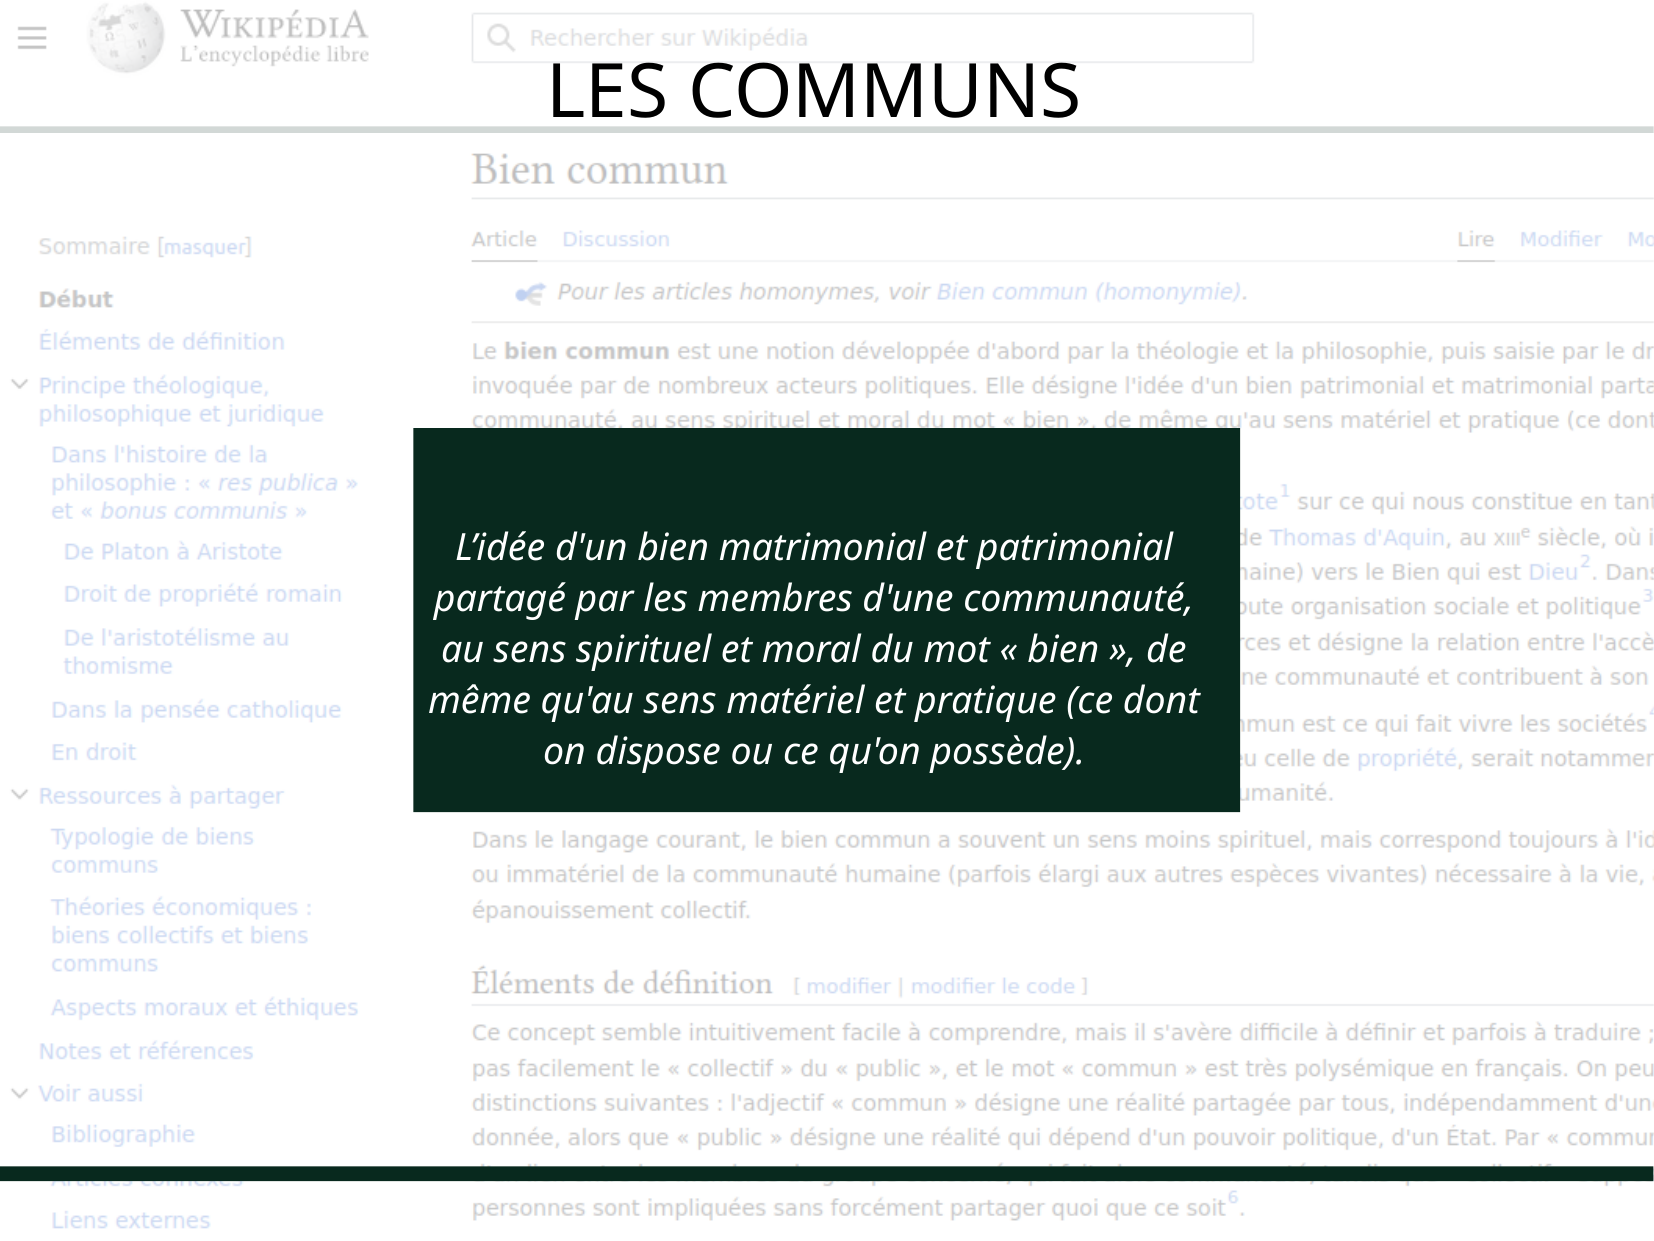

LES COMMUNS
L’idée d'un bien matrimonial et patrimonial partagé par les membres d'une communauté, au sens spirituel et moral du mot « bien », de même qu'au sens matériel et pratique (ce dont on dispose ou ce qu'on possède).
2